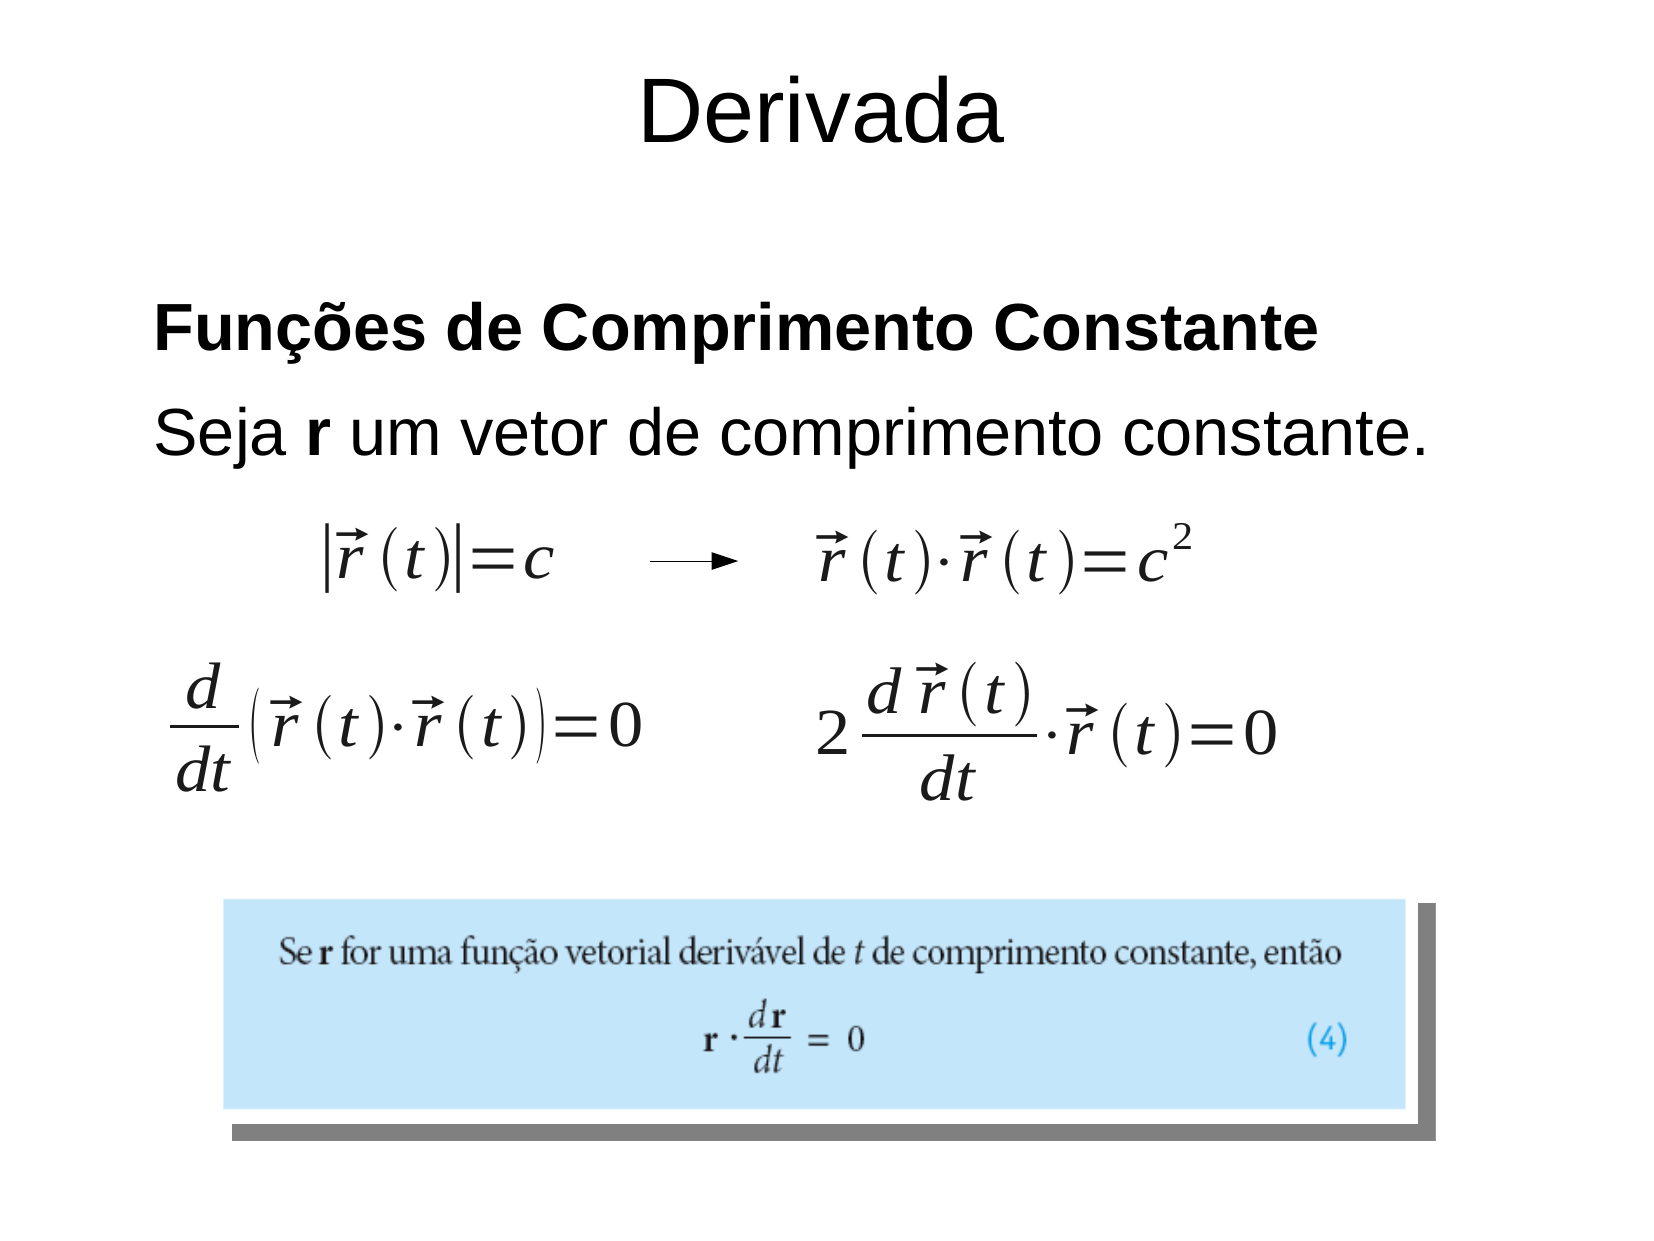

# Derivada
Funções de Comprimento Constante
Seja r um vetor de comprimento constante.